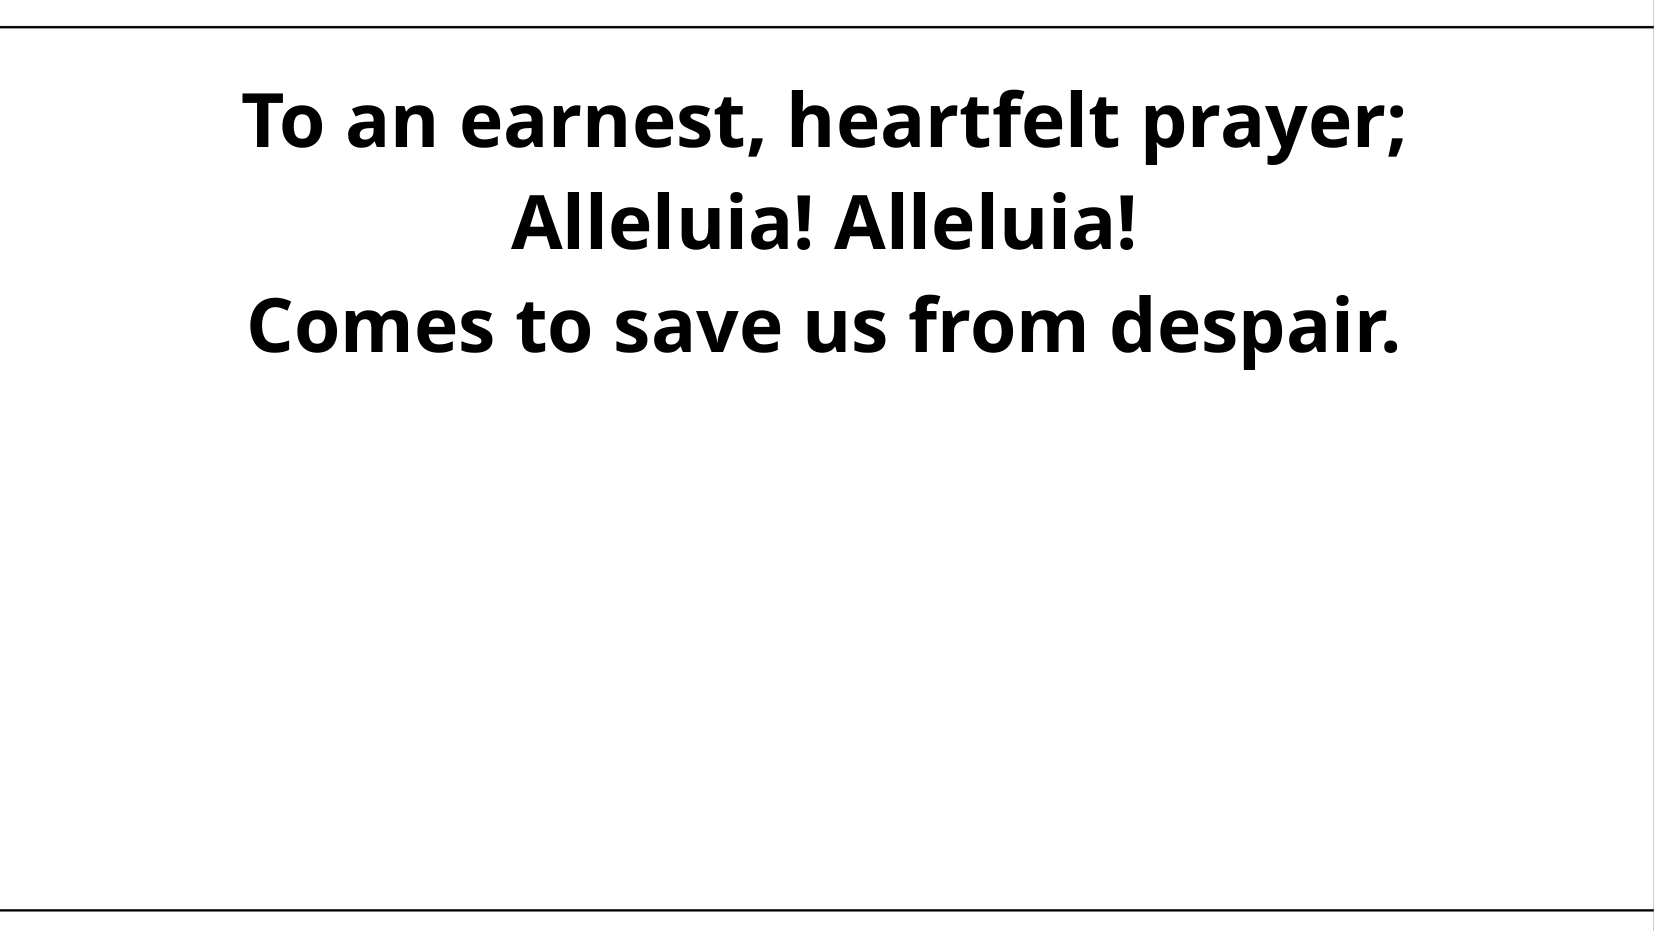

To an earnest, heartfelt prayer;
Alleluia! Alleluia!
Comes to save us from despair.